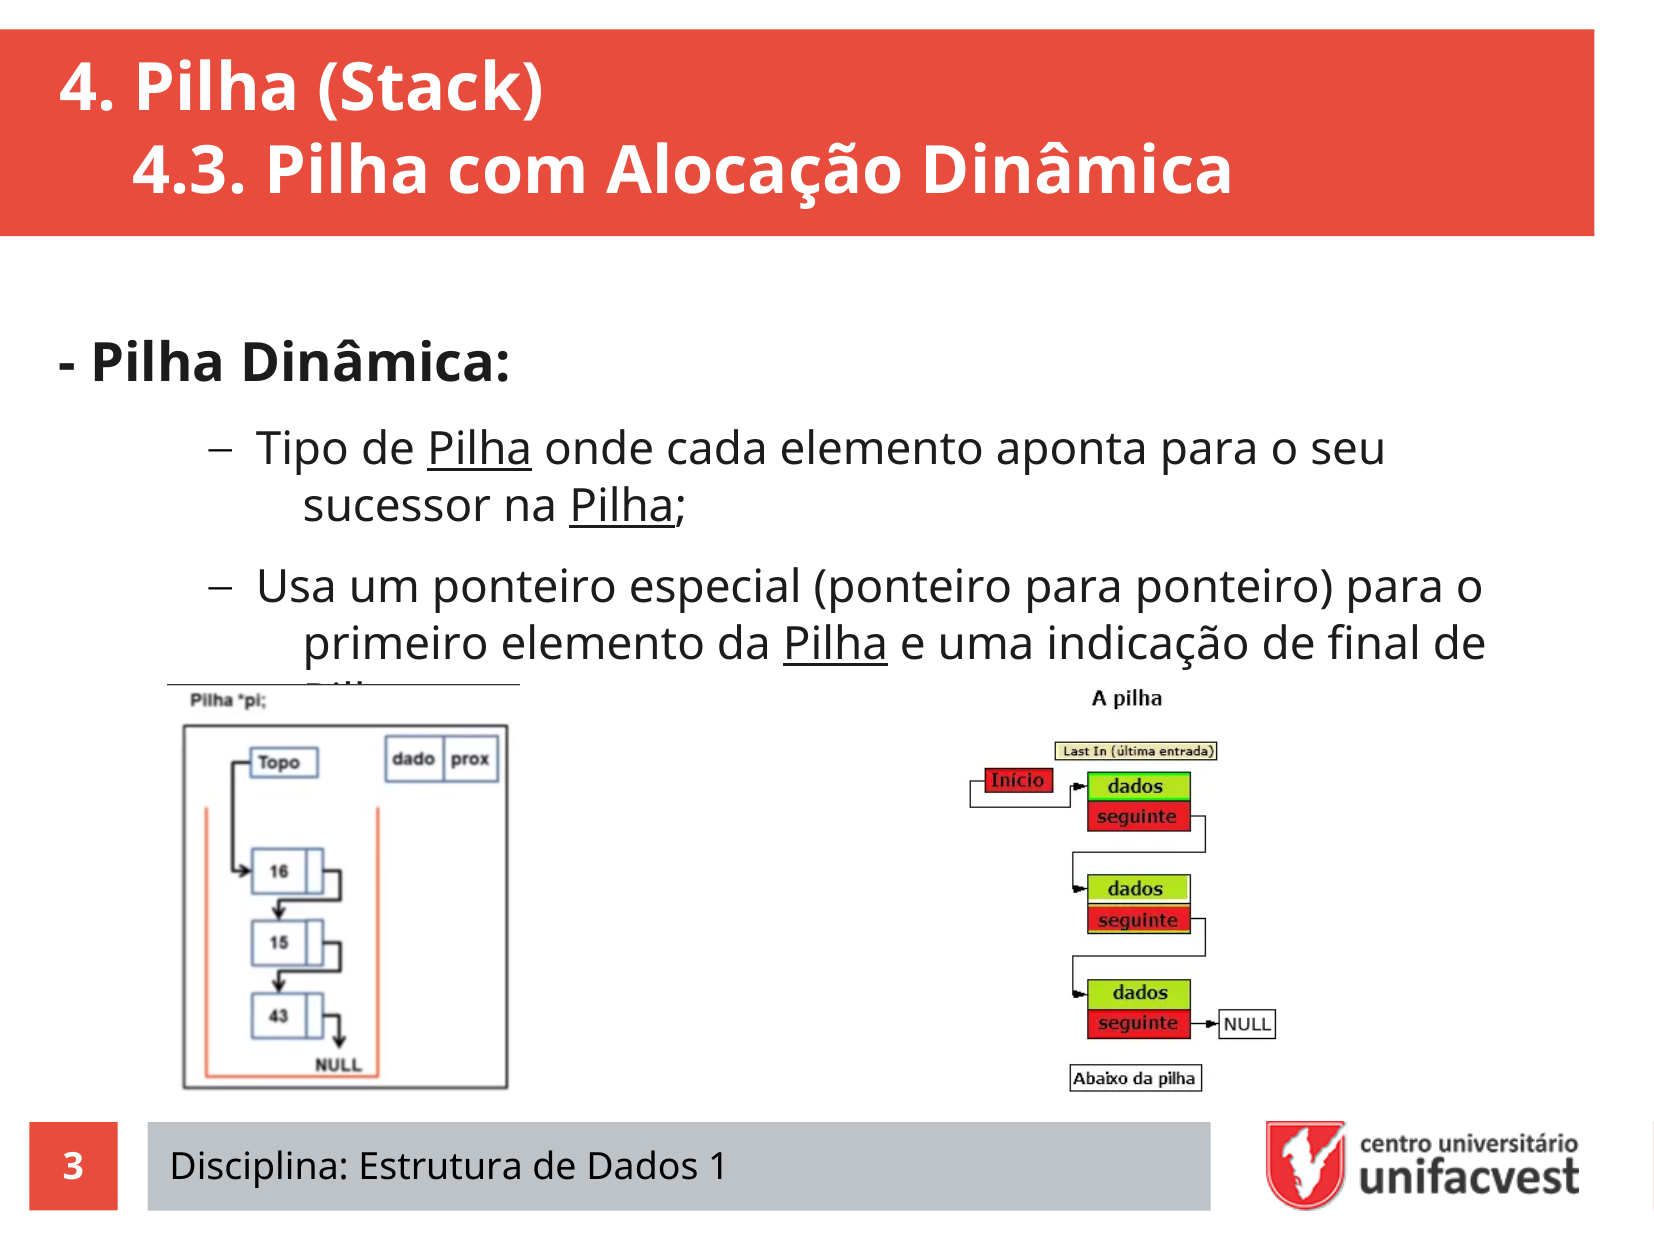

# 4. Pilha (Stack) 4.3. Pilha com Alocação Dinâmica
- Pilha Dinâmica:
Tipo de Pilha onde cada elemento aponta para o seu sucessor na Pilha;
Usa um ponteiro especial (ponteiro para ponteiro) para o primeiro elemento da Pilha e uma indicação de final de Pilha.
3
Disciplina: Estrutura de Dados 1